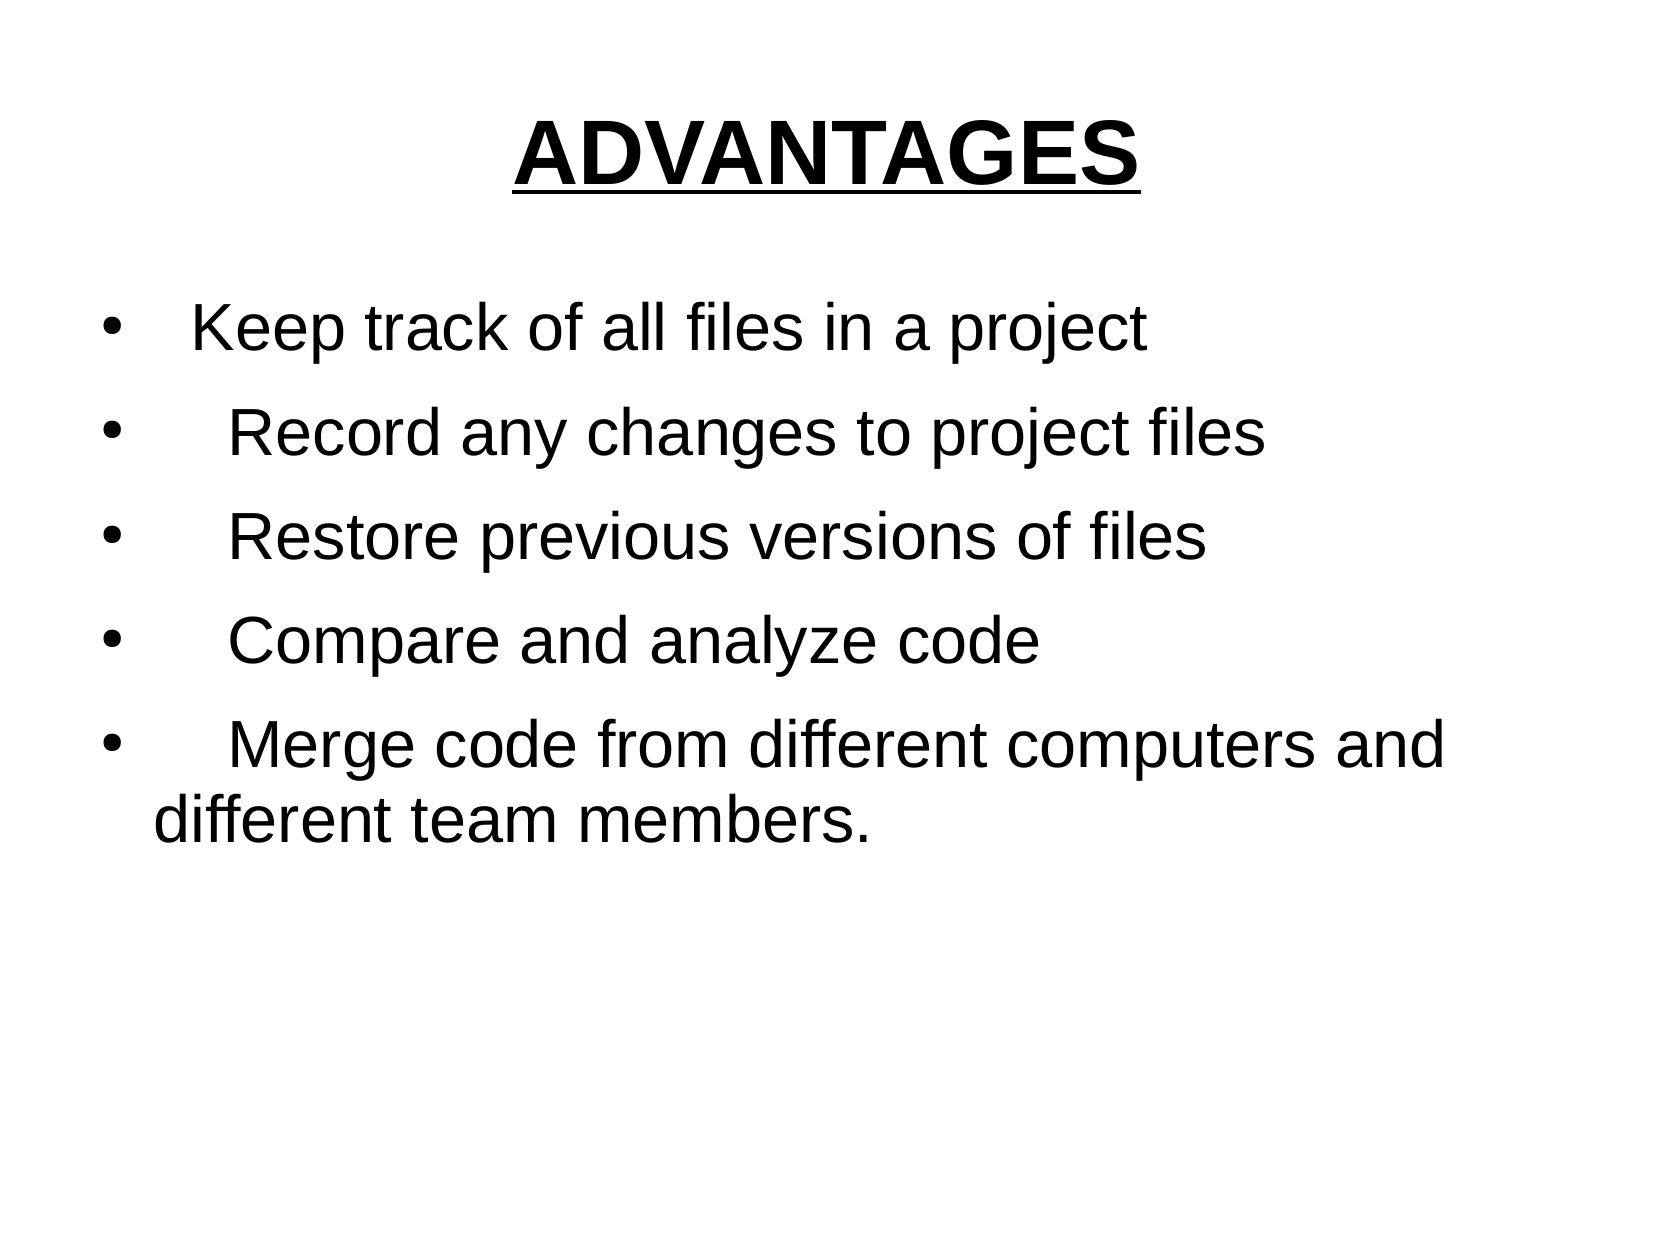

ADVANTAGES
# Keep track of all files in a project
 Record any changes to project files
 Restore previous versions of files
 Compare and analyze code
 Merge code from different computers and different team members.